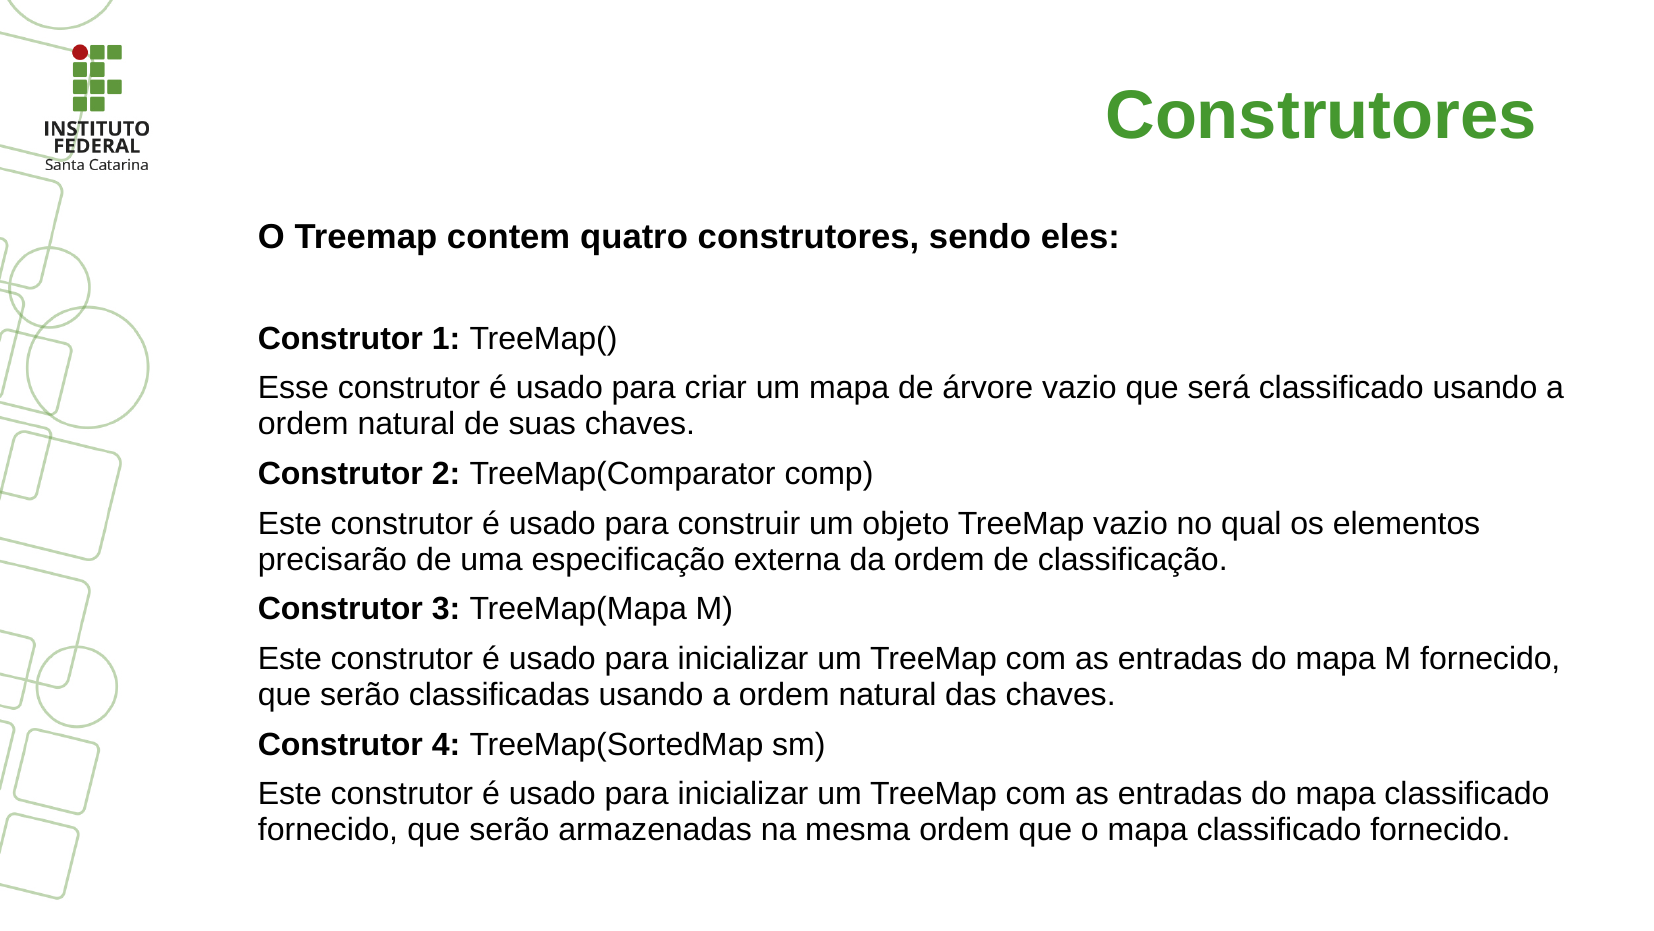

# Construtores
O Treemap contem quatro construtores, sendo eles:
Construtor 1: TreeMap()
Esse construtor é usado para criar um mapa de árvore vazio que será classificado usando a ordem natural de suas chaves.
Construtor 2: TreeMap(Comparator comp)
Este construtor é usado para construir um objeto TreeMap vazio no qual os elementos precisarão de uma especificação externa da ordem de classificação.
Construtor 3: TreeMap(Mapa M)
Este construtor é usado para inicializar um TreeMap com as entradas do mapa M fornecido, que serão classificadas usando a ordem natural das chaves.
Construtor 4: TreeMap(SortedMap sm)
Este construtor é usado para inicializar um TreeMap com as entradas do mapa classificado fornecido, que serão armazenadas na mesma ordem que o mapa classificado fornecido.